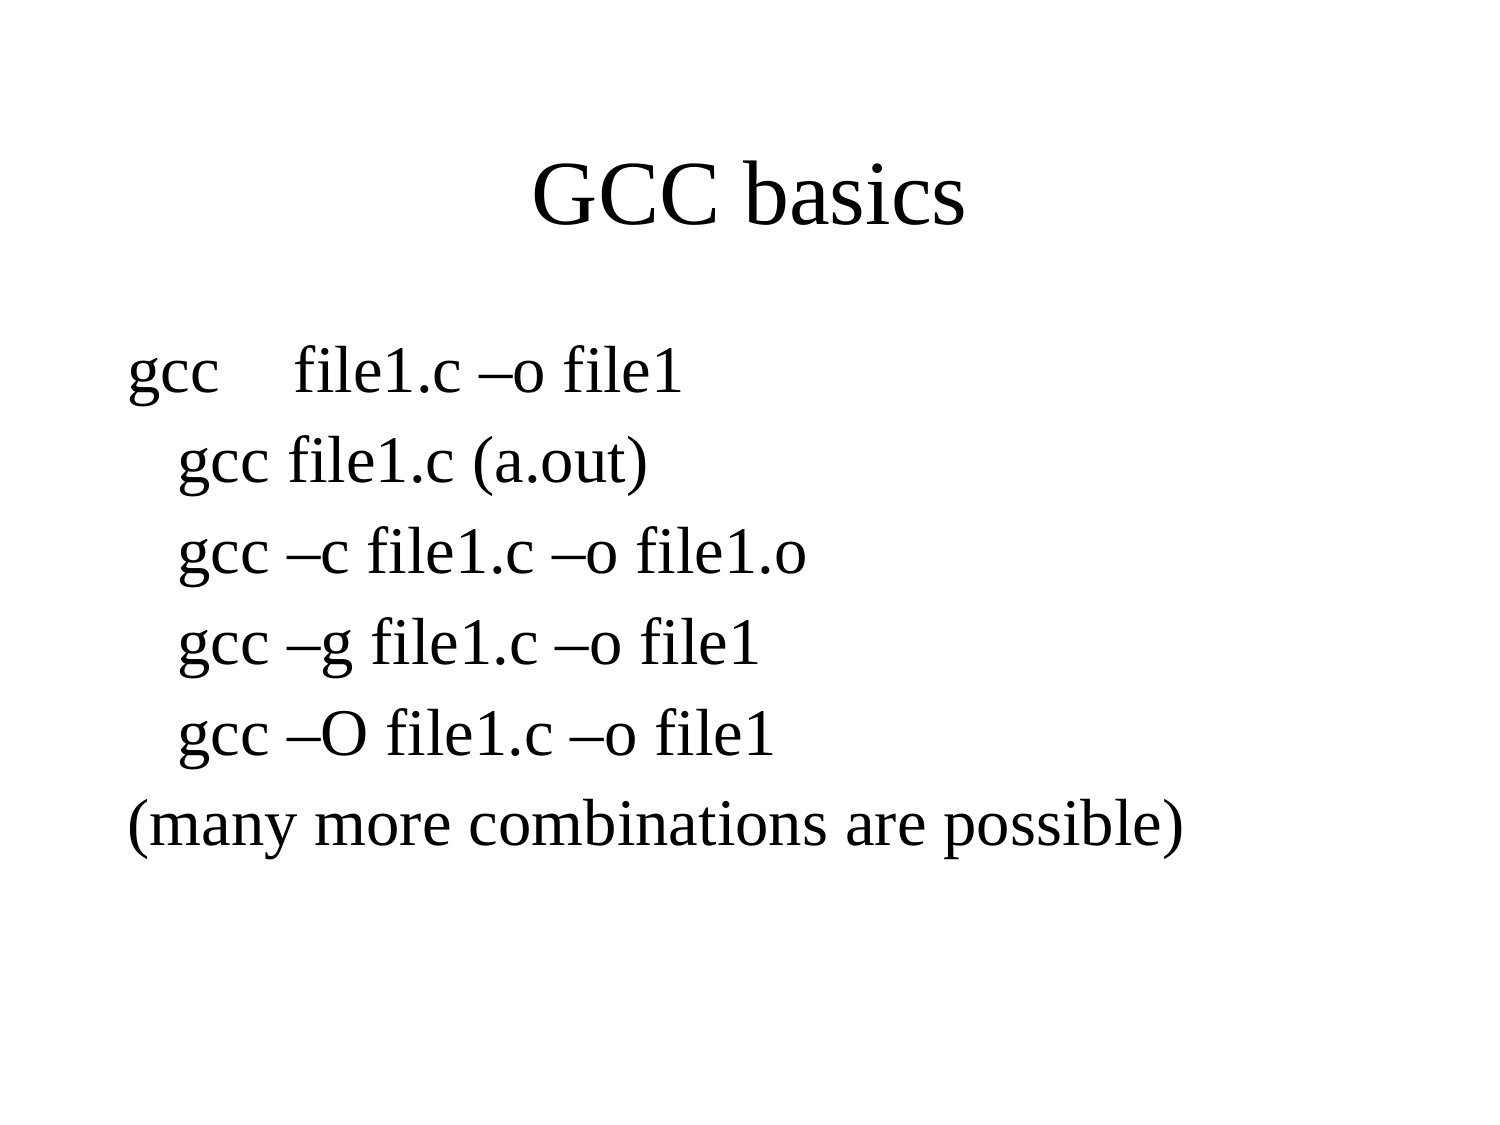

# GCC basics
gcc	 file1.c –o file1
 gcc file1.c (a.out)
 gcc –c file1.c –o file1.o
 gcc –g file1.c –o file1
 gcc –O file1.c –o file1
(many more combinations are possible)